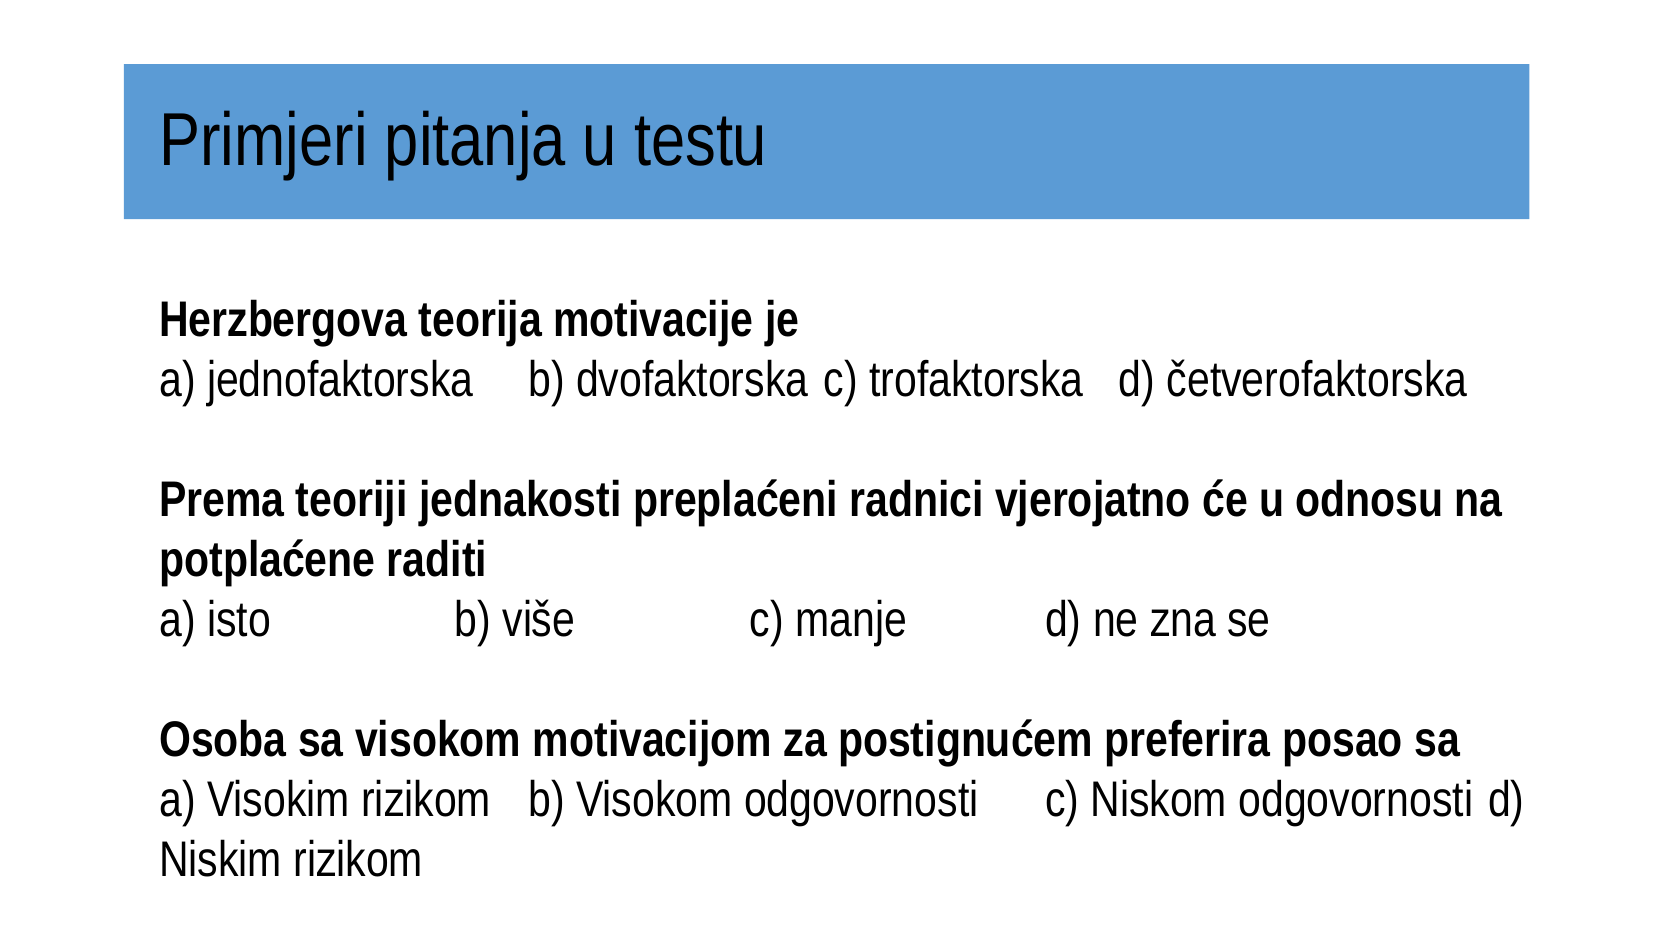

# Primjeri pitanja u testu
Herzbergova teorija motivacije je
a) jednofaktorska	b) dvofaktorska	c) trofaktorska	d) četverofaktorska
Prema teoriji jednakosti preplaćeni radnici vjerojatno će u odnosu na potplaćene raditi
a) isto			b) više 			c) manje		d) ne zna se
Osoba sa visokom motivacijom za postignućem preferira posao sa
a) Visokim rizikom	b) Visokom odgovornosti	c) Niskom odgovornosti	d) Niskim rizikom